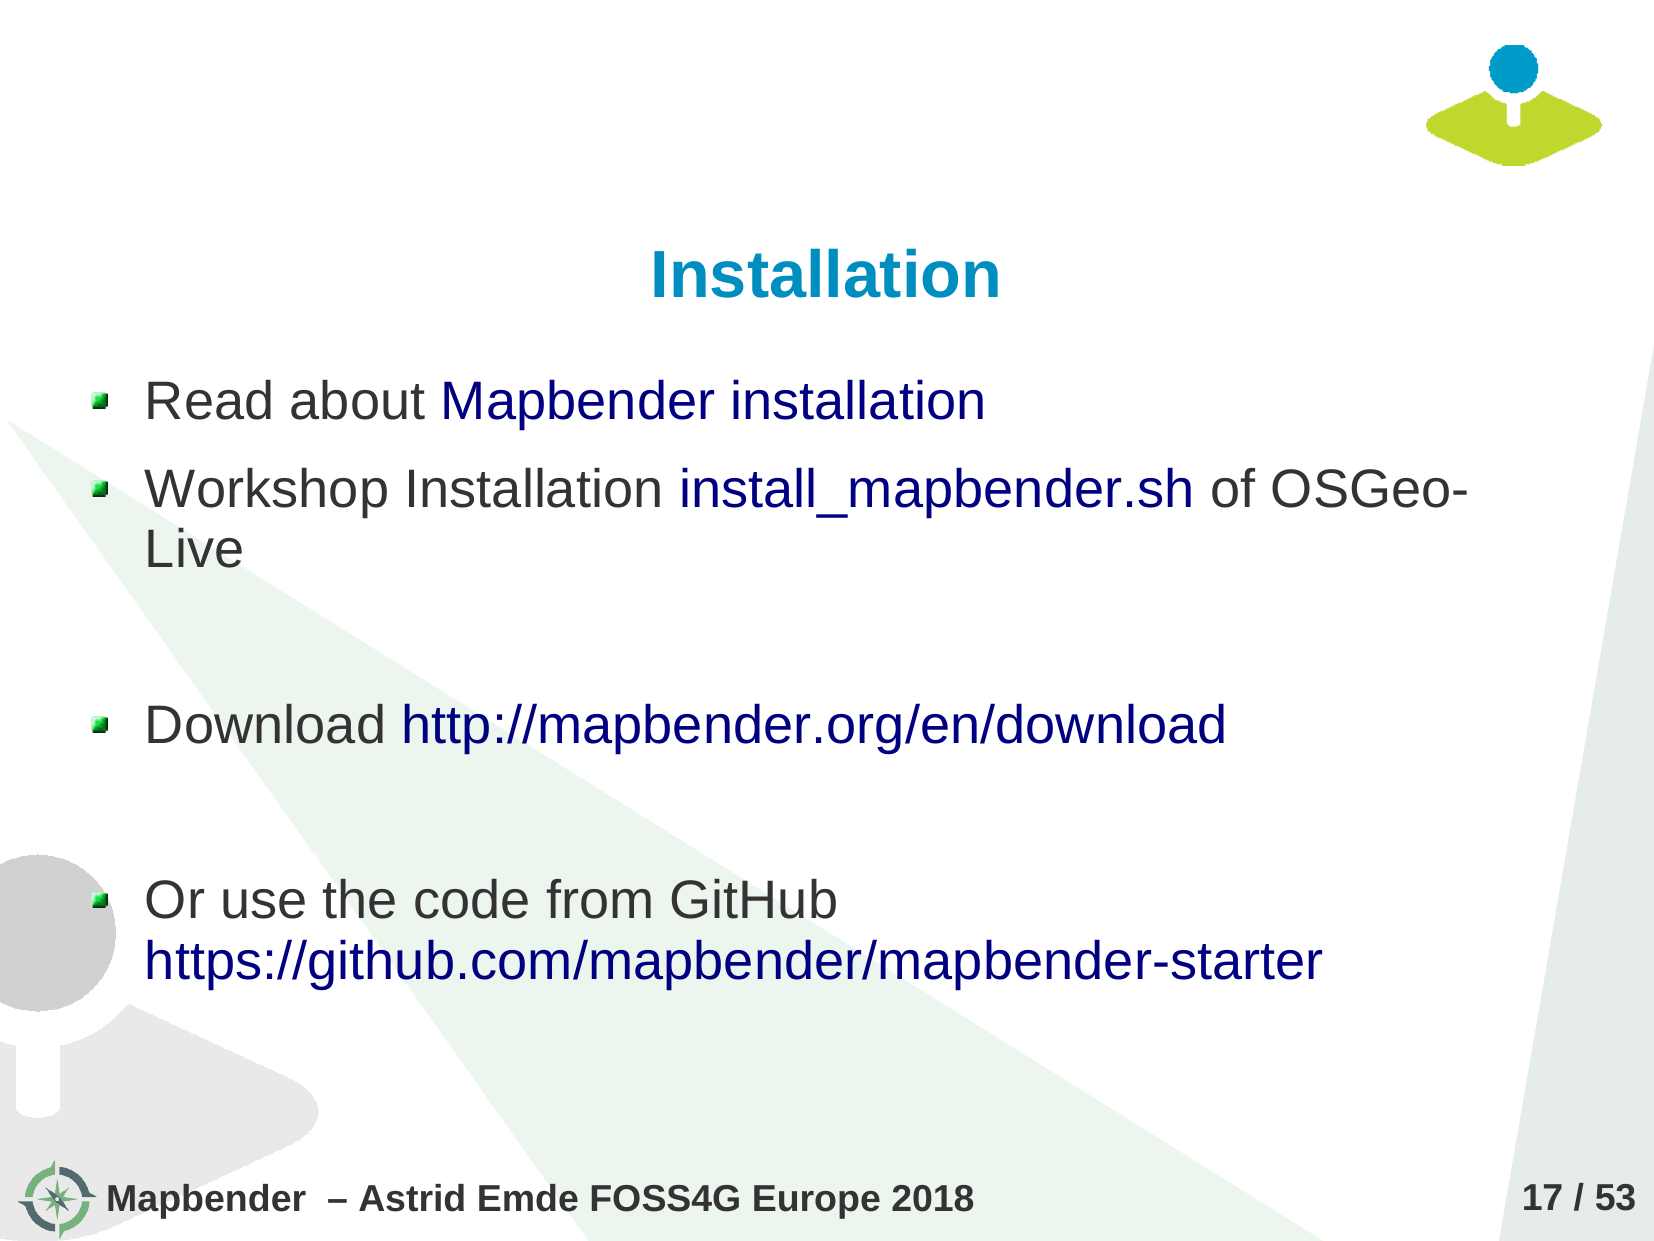

# Installation
Read about Mapbender installation
Workshop Installation install_mapbender.sh of OSGeo-Live
Download http://mapbender.org/en/download
Or use the code from GitHubhttps://github.com/mapbender/mapbender-starter